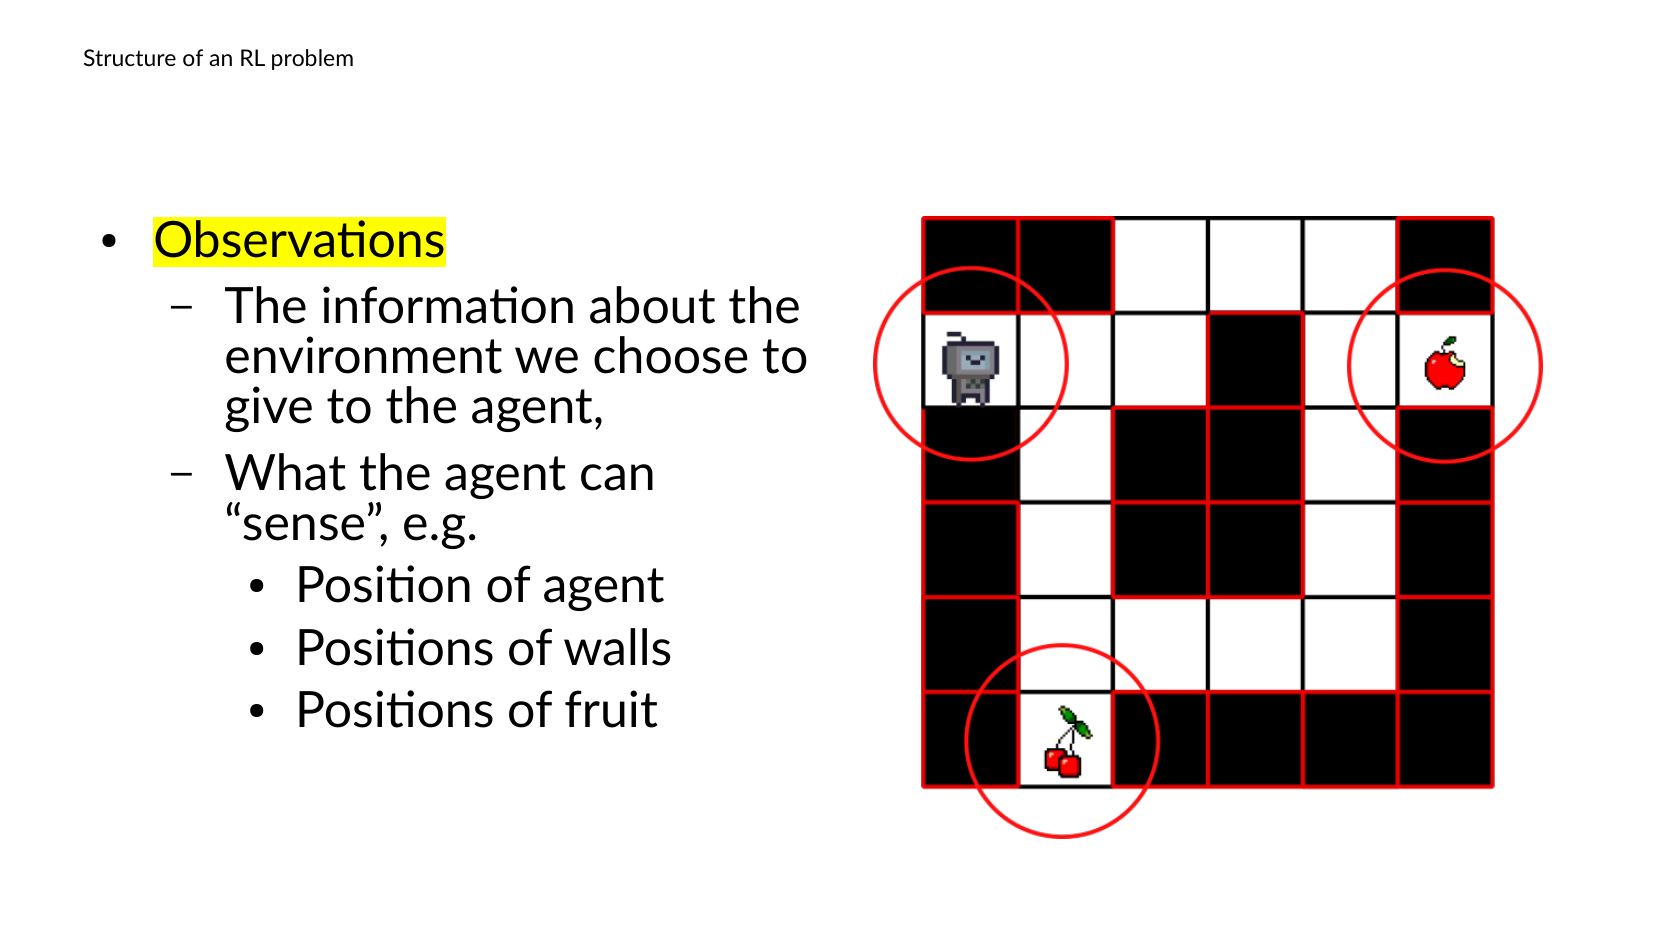

# Structure of an RL problem
Observations
The information about the environment we choose to give to the agent,
What the agent can “sense”, e.g.
Position of agent
Positions of walls
Positions of fruit